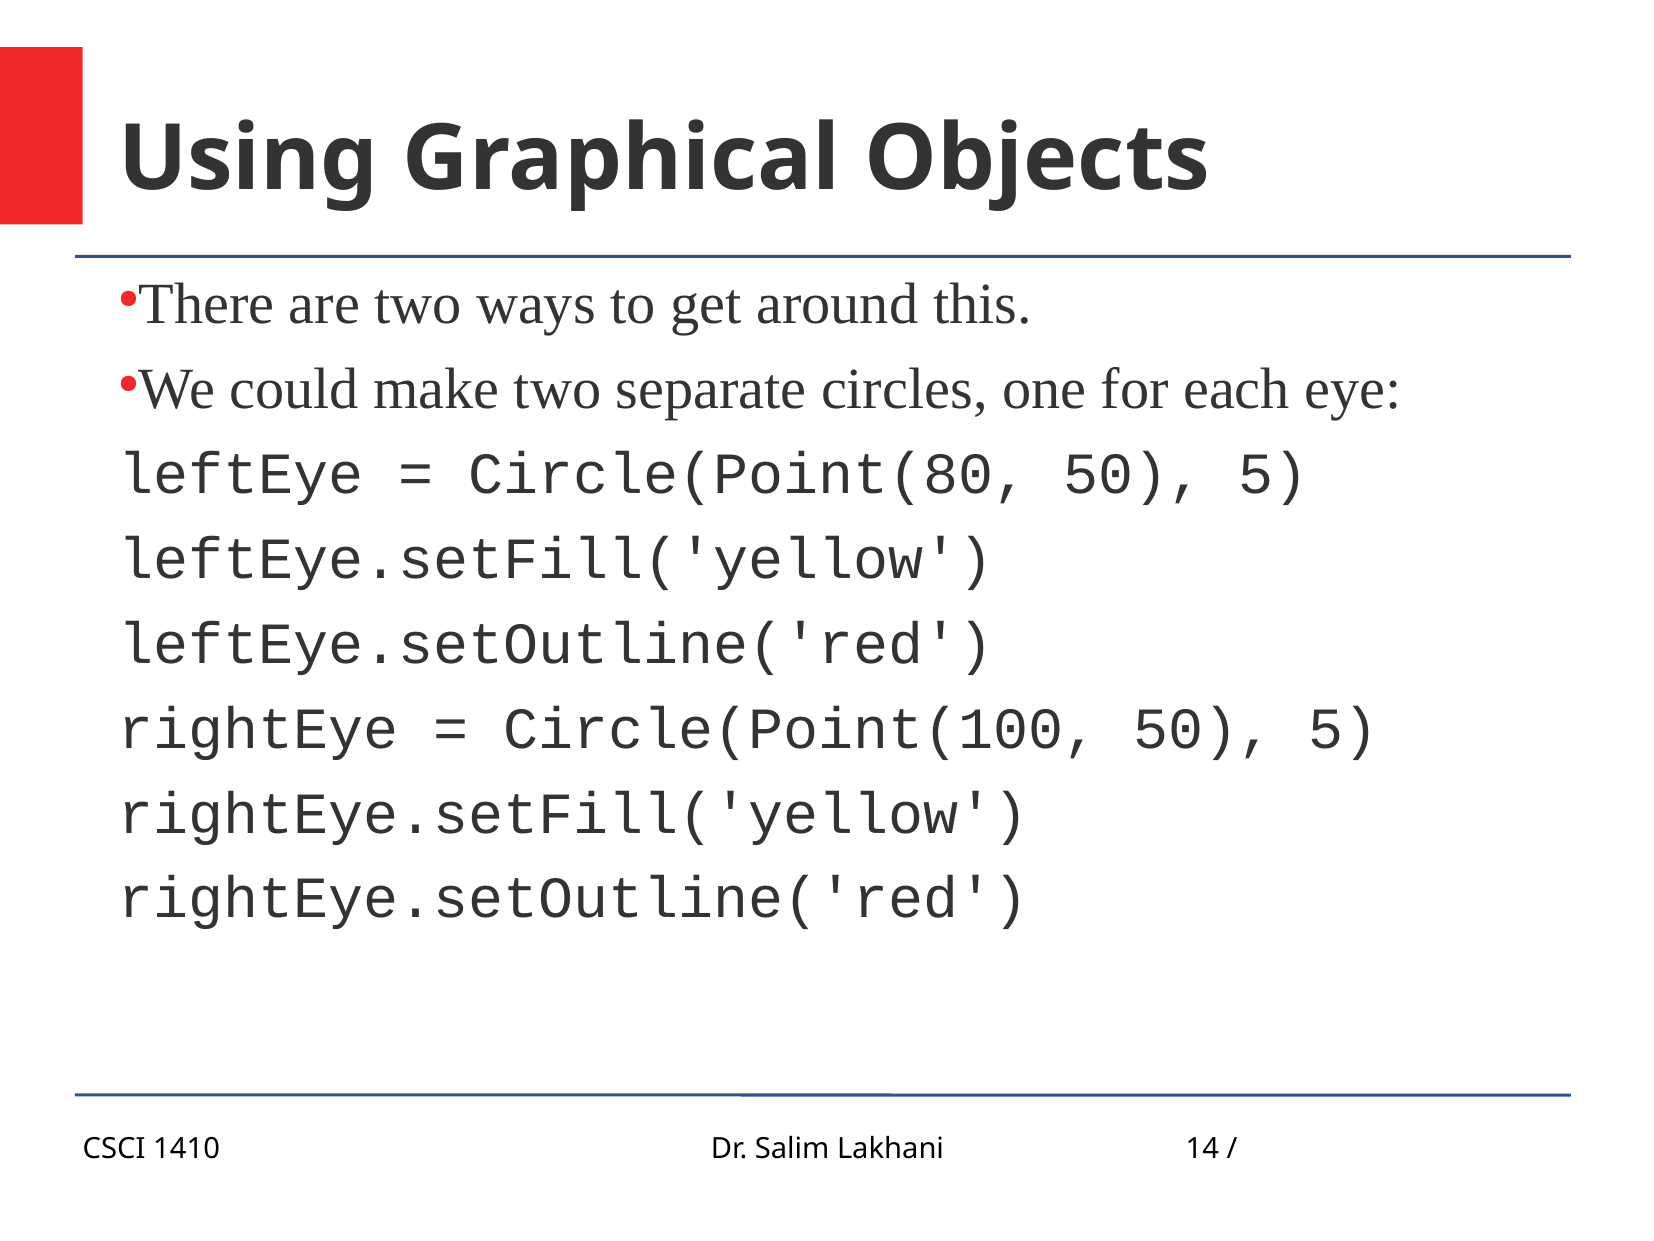

# Using Graphical Objects
There are two ways to get around this.
We could make two separate circles, one for each eye:
leftEye = Circle(Point(80, 50), 5)
leftEye.setFill('yellow')
leftEye.setOutline('red')
rightEye = Circle(Point(100, 50), 5)
rightEye.setFill('yellow')
rightEye.setOutline('red')
CSCI 1410
Dr. Salim Lakhani